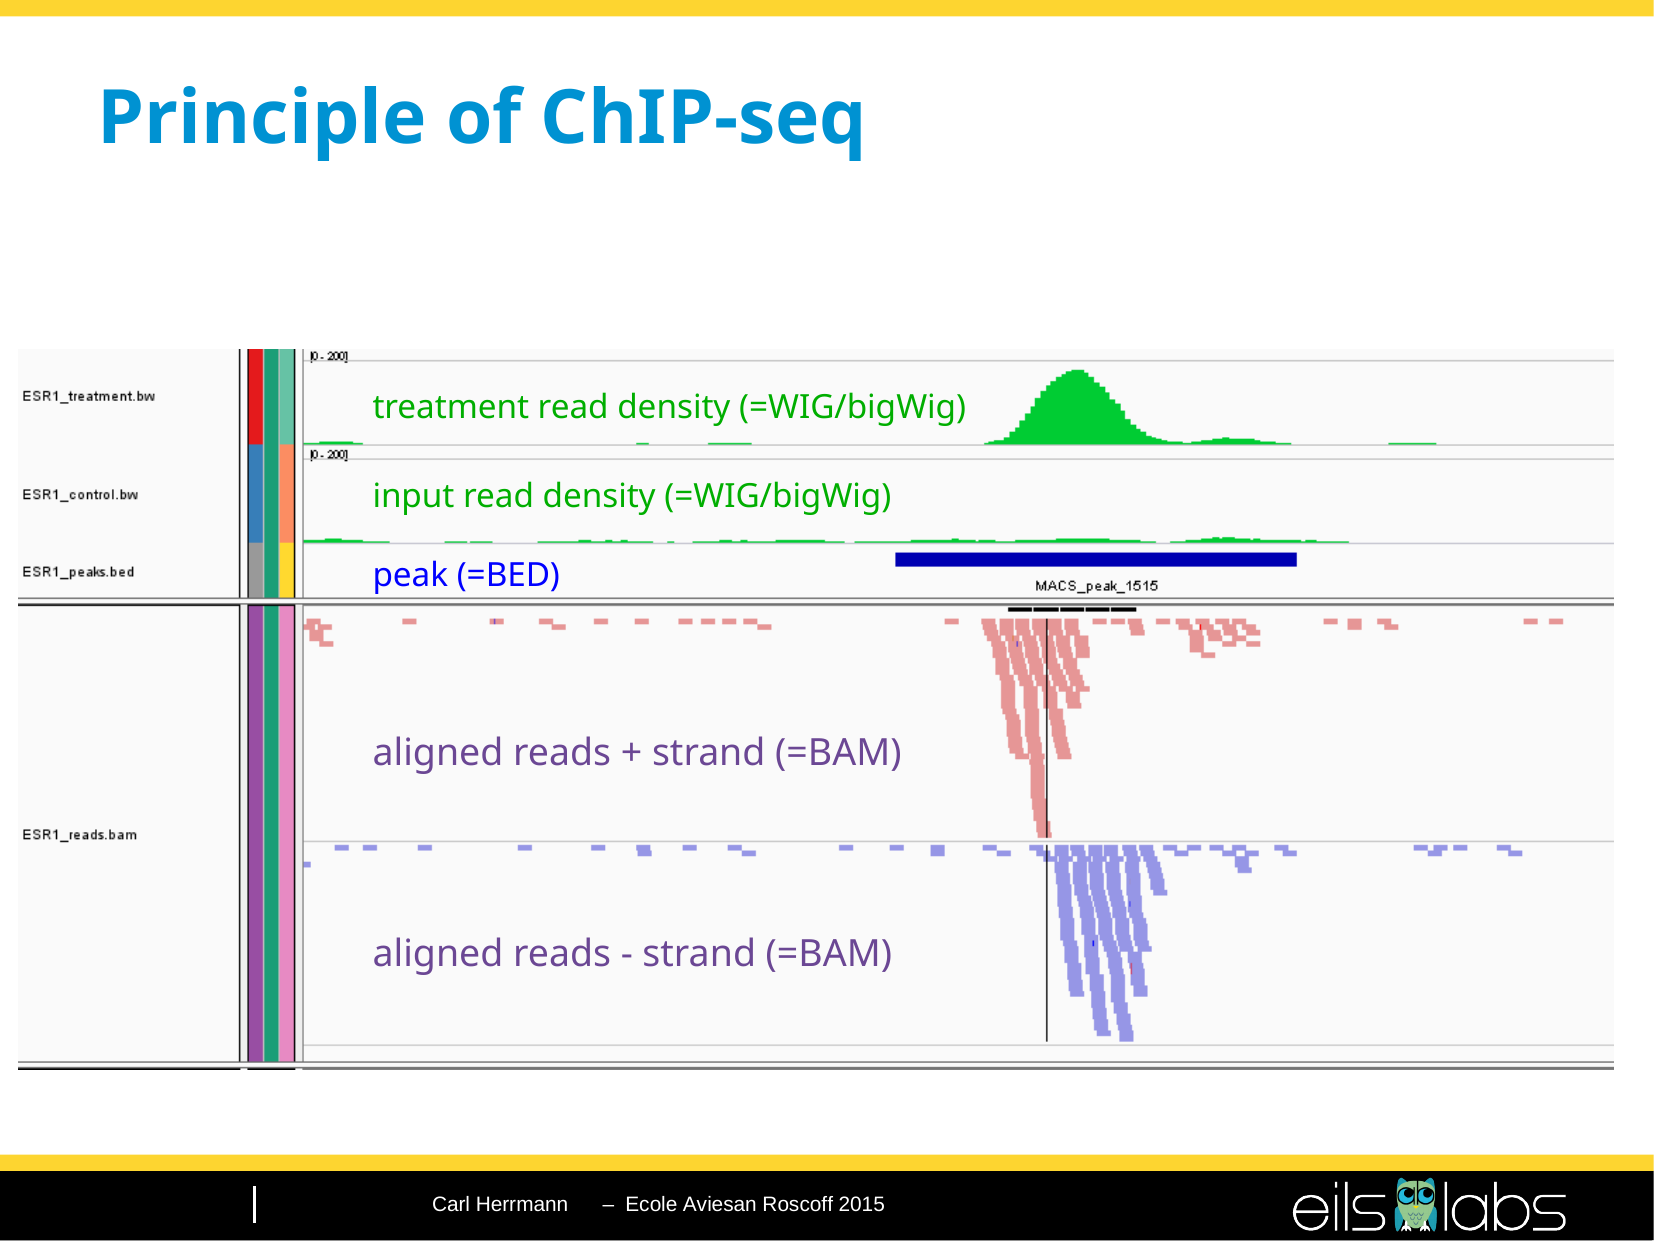

# Principle of ChIP-seq
treatment read density (=WIG/bigWig)
input read density (=WIG/bigWig)
peak (=BED)
aligned reads + strand (=BAM)
aligned reads - strand (=BAM)